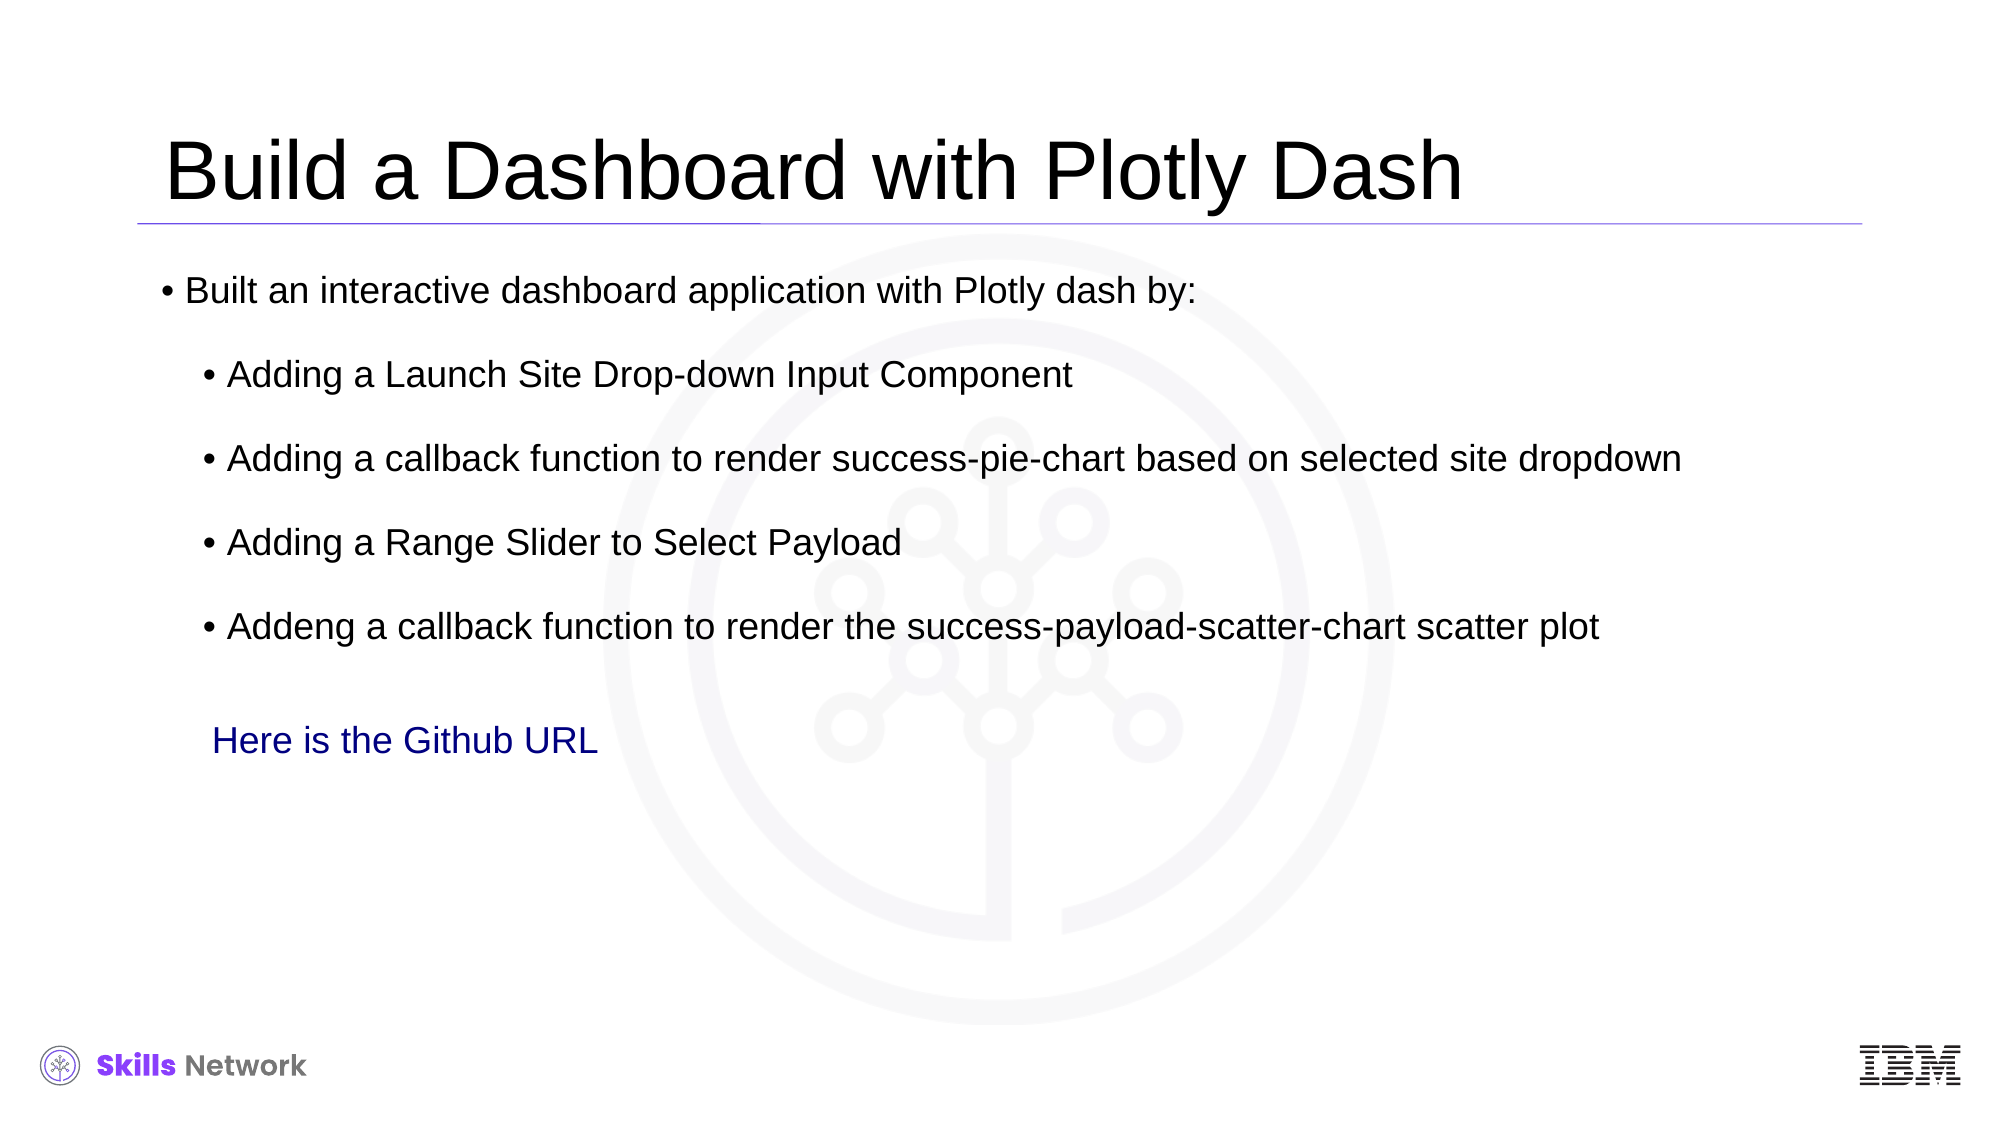

Build a Dashboard with Plotly Dash
• Built an interactive dashboard application with Plotly dash by:
 • Adding a Launch Site Drop-down Input Component
 • Adding a callback function to render success-pie-chart based on selected site dropdown
 • Adding a Range Slider to Select Payload
 • Addeng a callback function to render the success-payload-scatter-chart scatter plot
Here is the Github URL